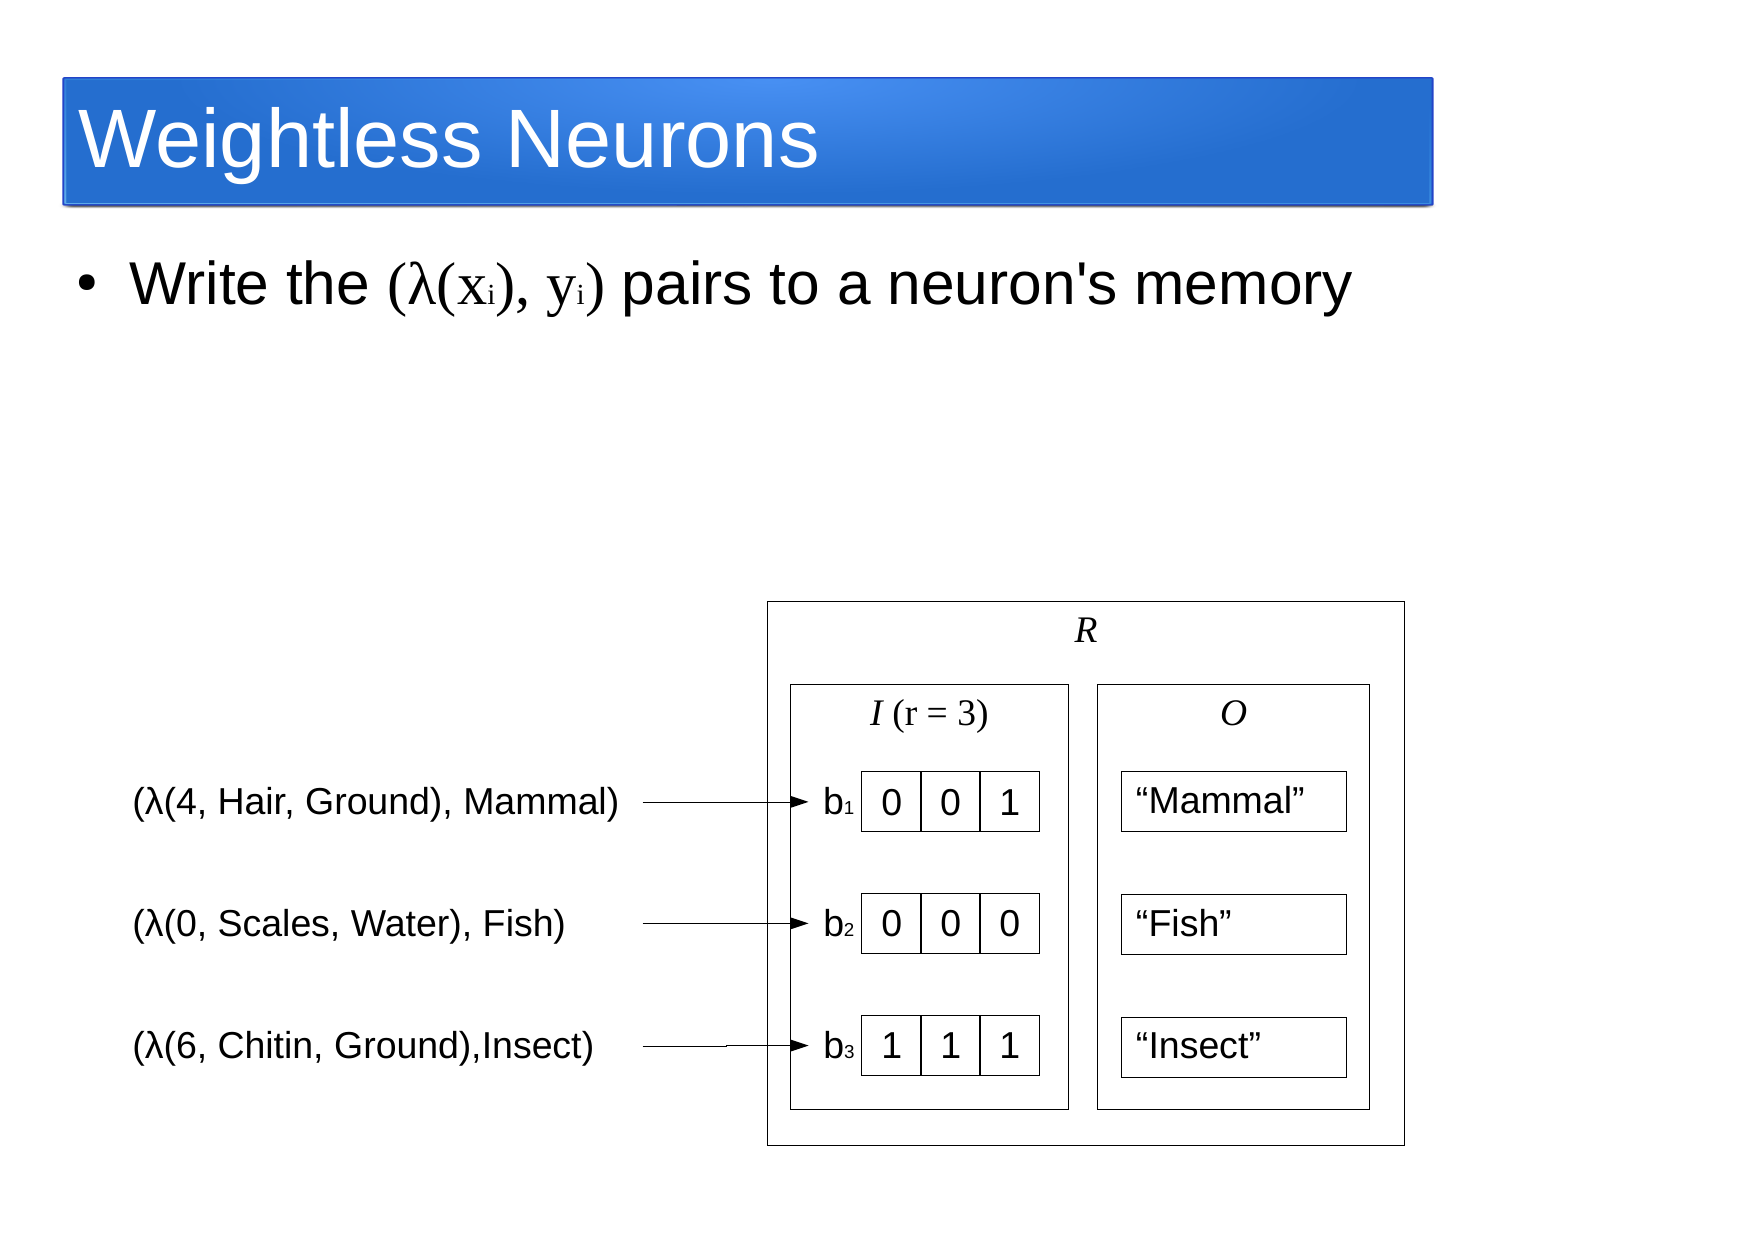

# Weightless Neurons
Write the (λ(xi), yi) pairs to a neuron's memory
R
I (r = 3)
O
0
0
1
“Mammal”
b1
0
0
0
b2
“Fish”
1
1
1
b3
“Insect”
(λ(4, Hair, Ground), Mammal)
(λ(0, Scales, Water), Fish)
(λ(6, Chitin, Ground),Insect)